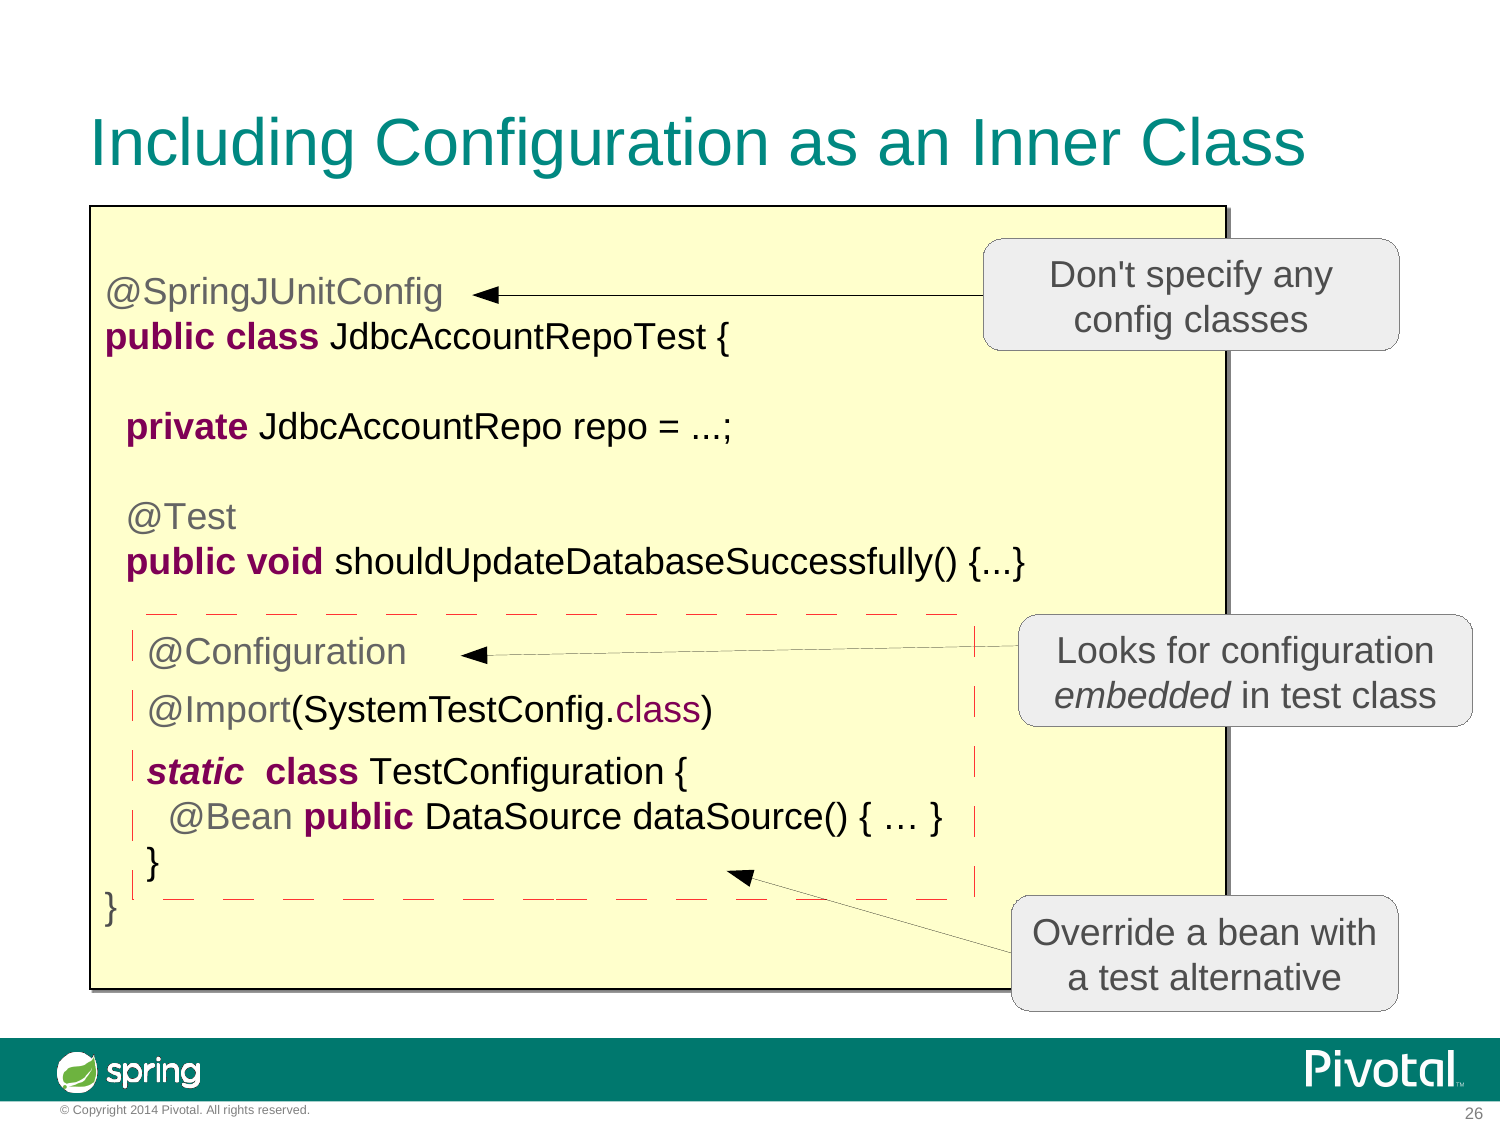

# Including Configuration as an Inner Class
@SpringJUnitConfig
public class JdbcAccountRepoTest {
 private JdbcAccountRepo repo = ...;
 @Test
 public void shouldUpdateDatabaseSuccessfully() {...}
 @Configuration
 @Import(SystemTestConfig.class)
 static class TestConfiguration {
 @Bean public DataSource dataSource() { … }
 }
}
Don't specify any config classes
Looks for configuration embedded in test class
Override a bean with
a test alternative